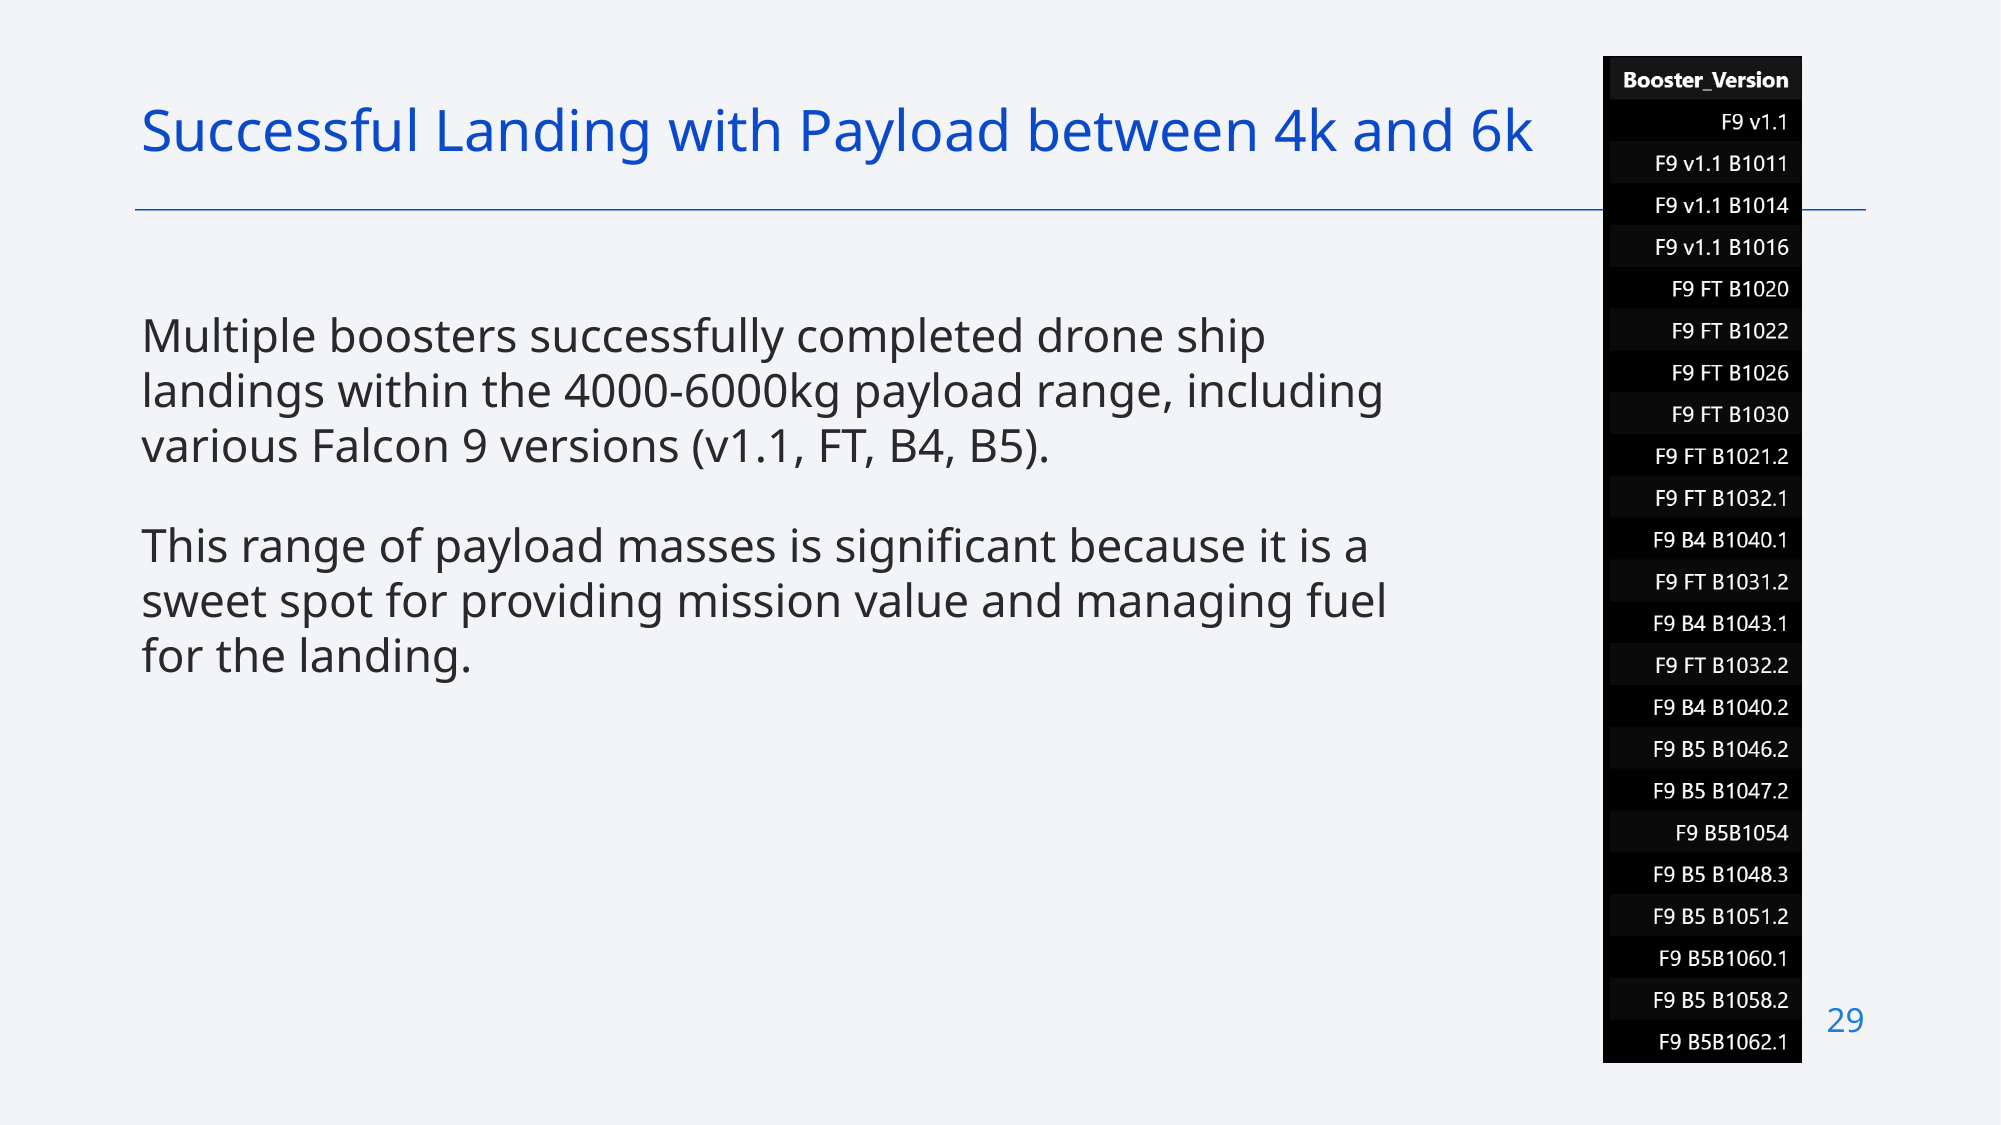

Successful Landing with Payload between 4k and 6k
# Multiple boosters successfully completed drone ship landings within the 4000-6000kg payload range, including various Falcon 9 versions (v1.1, FT, B4, B5).
This range of payload masses is significant because it is a sweet spot for providing mission value and managing fuel for the landing.
29